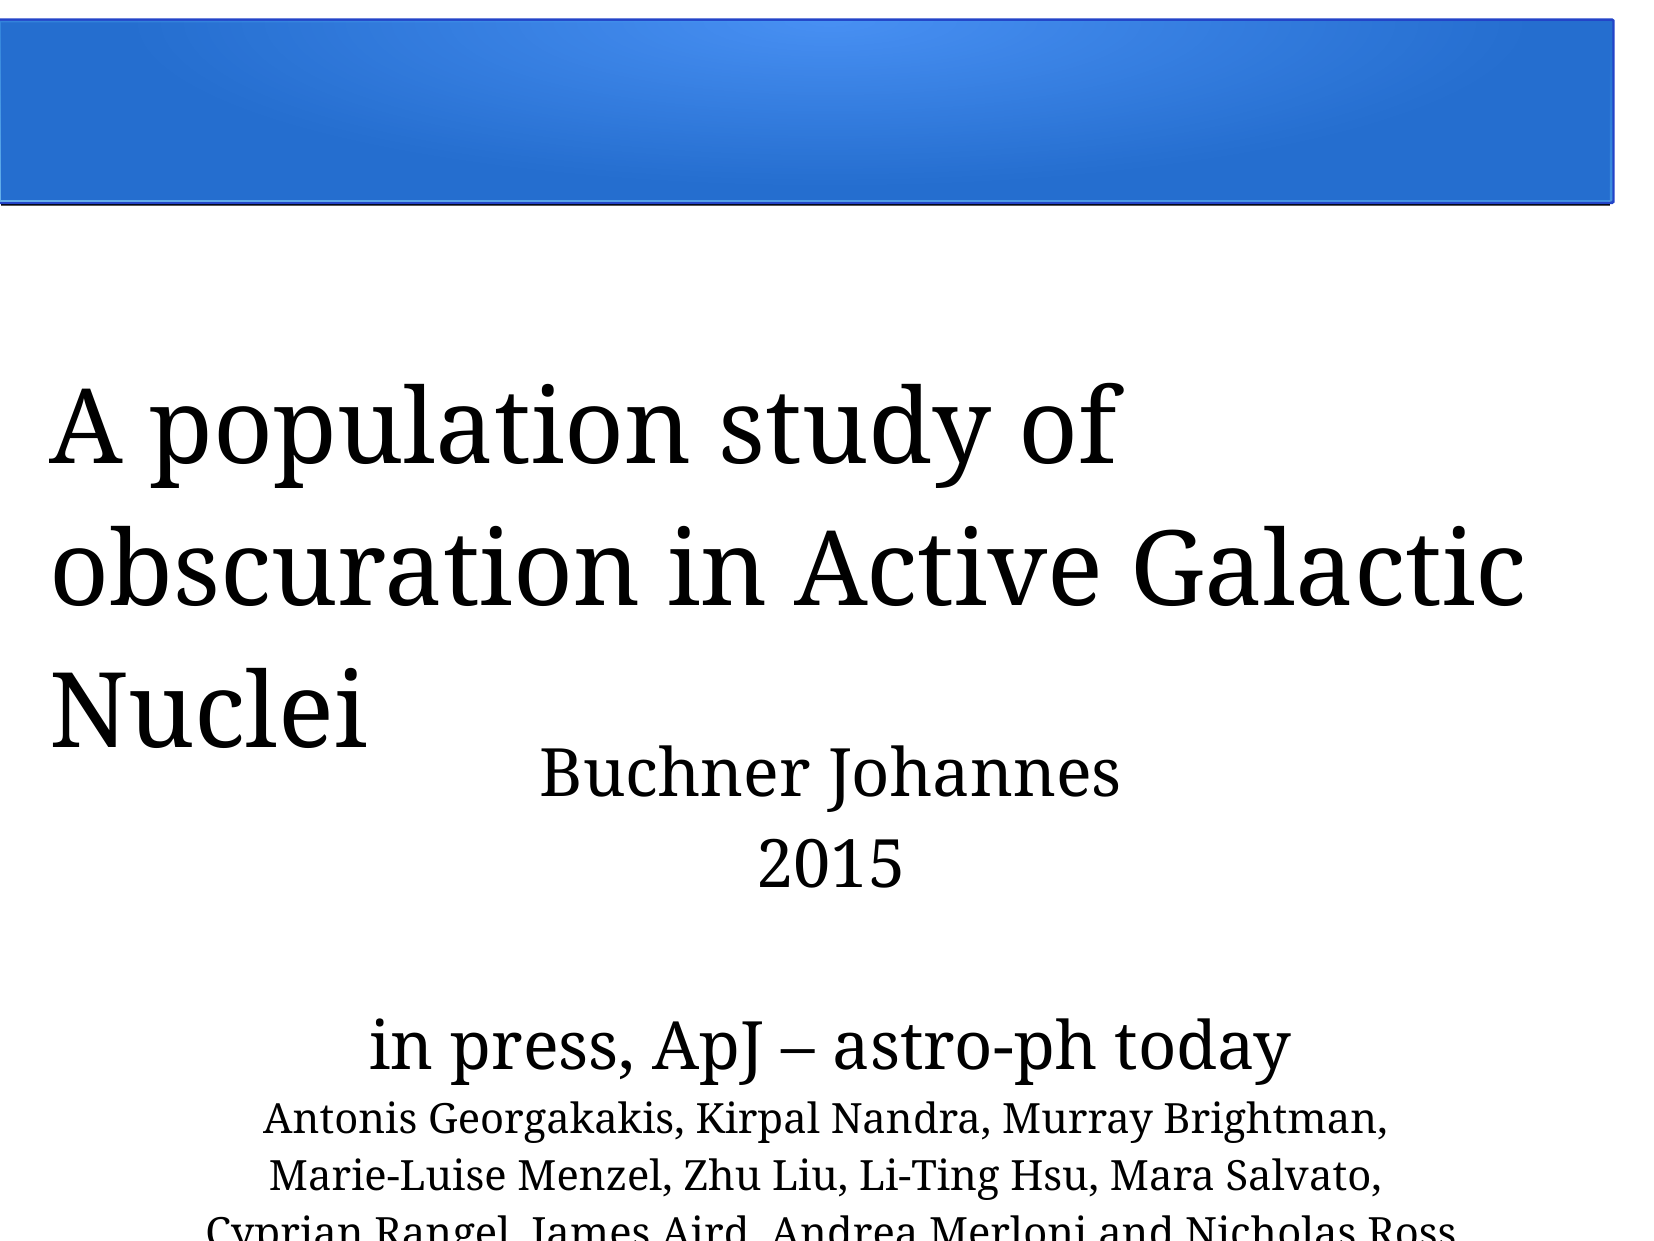

# A population study of obscuration in Active Galactic Nuclei
Buchner Johannes
2015
in press, ApJ – astro-ph today
Antonis Georgakakis, Kirpal Nandra, Murray Brightman,
Marie-Luise Menzel, Zhu Liu, Li-Ting Hsu, Mara Salvato,
Cyprian Rangel, James Aird, Andrea Merloni and Nicholas Ross